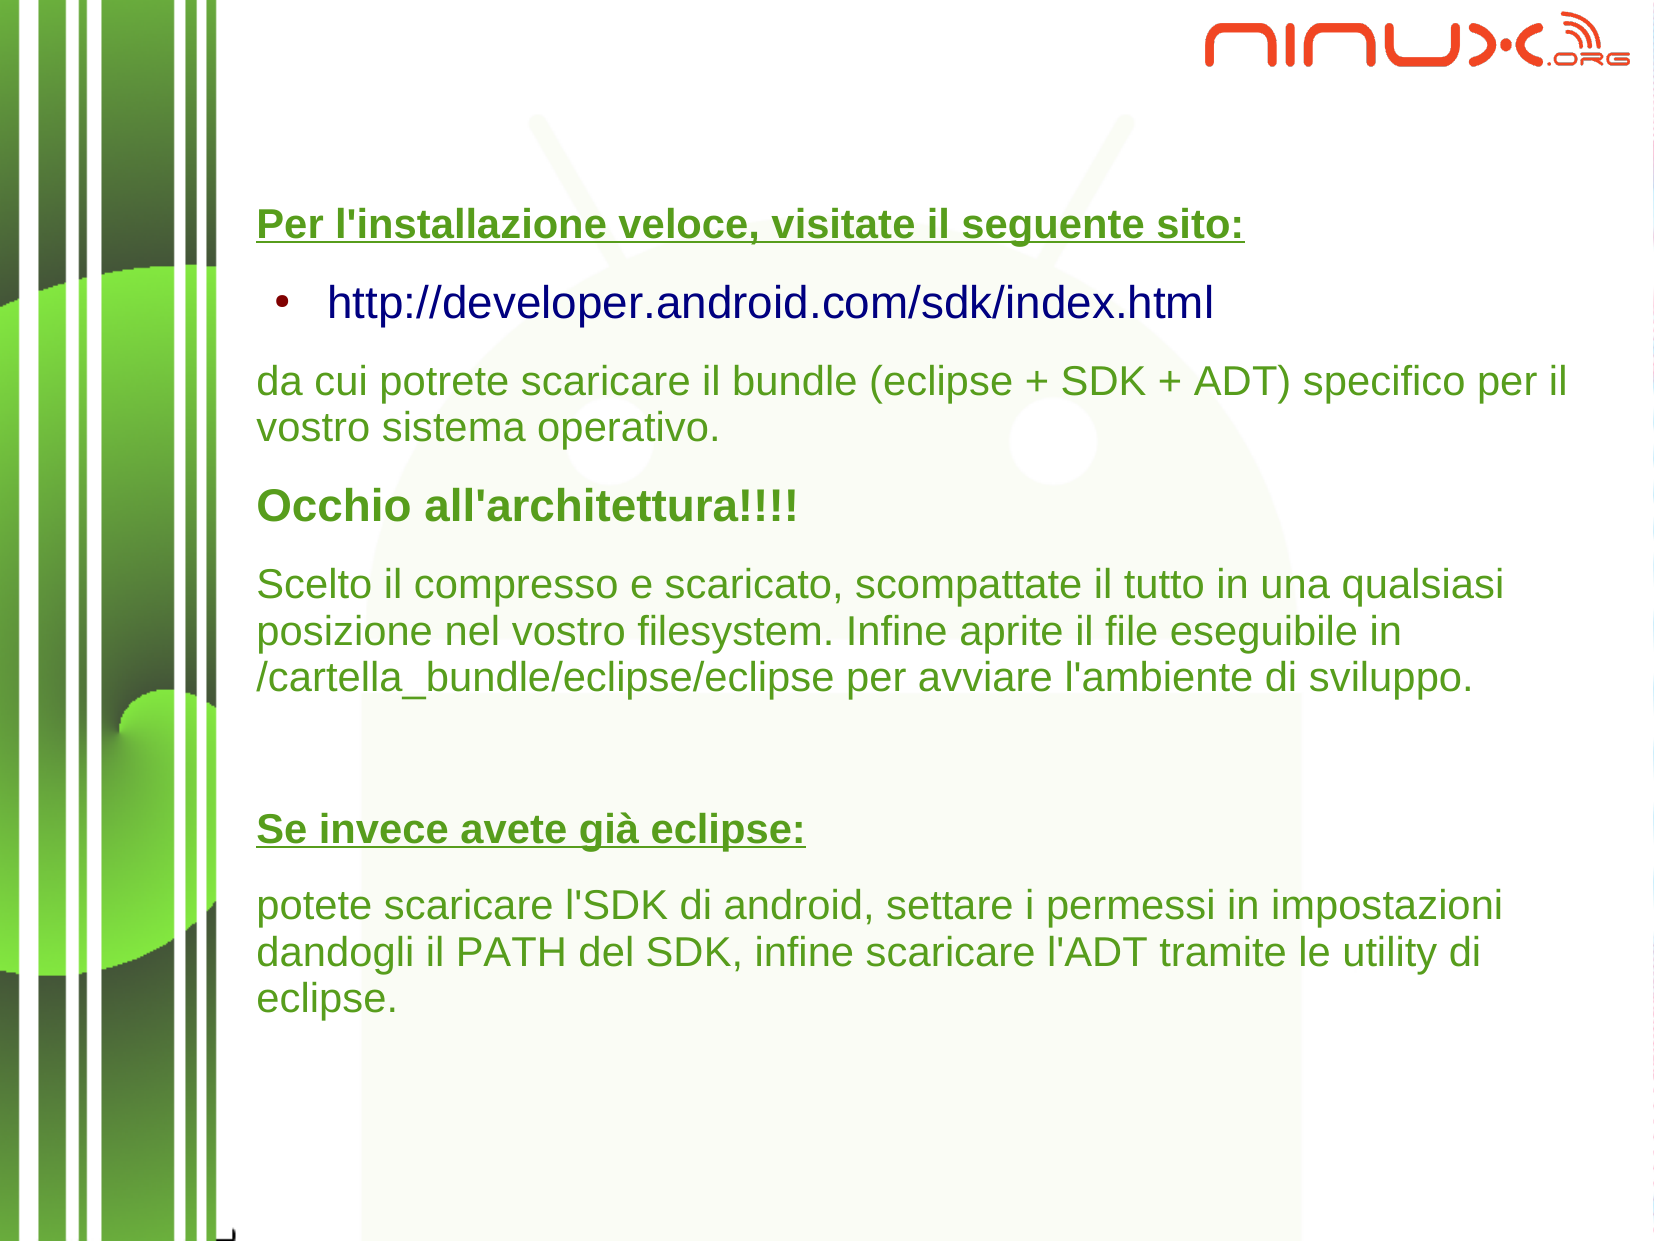

# Per l'installazione veloce, visitate il seguente sito:
http://developer.android.com/sdk/index.html
da cui potrete scaricare il bundle (eclipse + SDK + ADT) specifico per il vostro sistema operativo.
Occhio all'architettura!!!!
Scelto il compresso e scaricato, scompattate il tutto in una qualsiasi posizione nel vostro filesystem. Infine aprite il file eseguibile in /cartella_bundle/eclipse/eclipse per avviare l'ambiente di sviluppo.
Se invece avete già eclipse:
potete scaricare l'SDK di android, settare i permessi in impostazioni dandogli il PATH del SDK, infine scaricare l'ADT tramite le utility di eclipse.